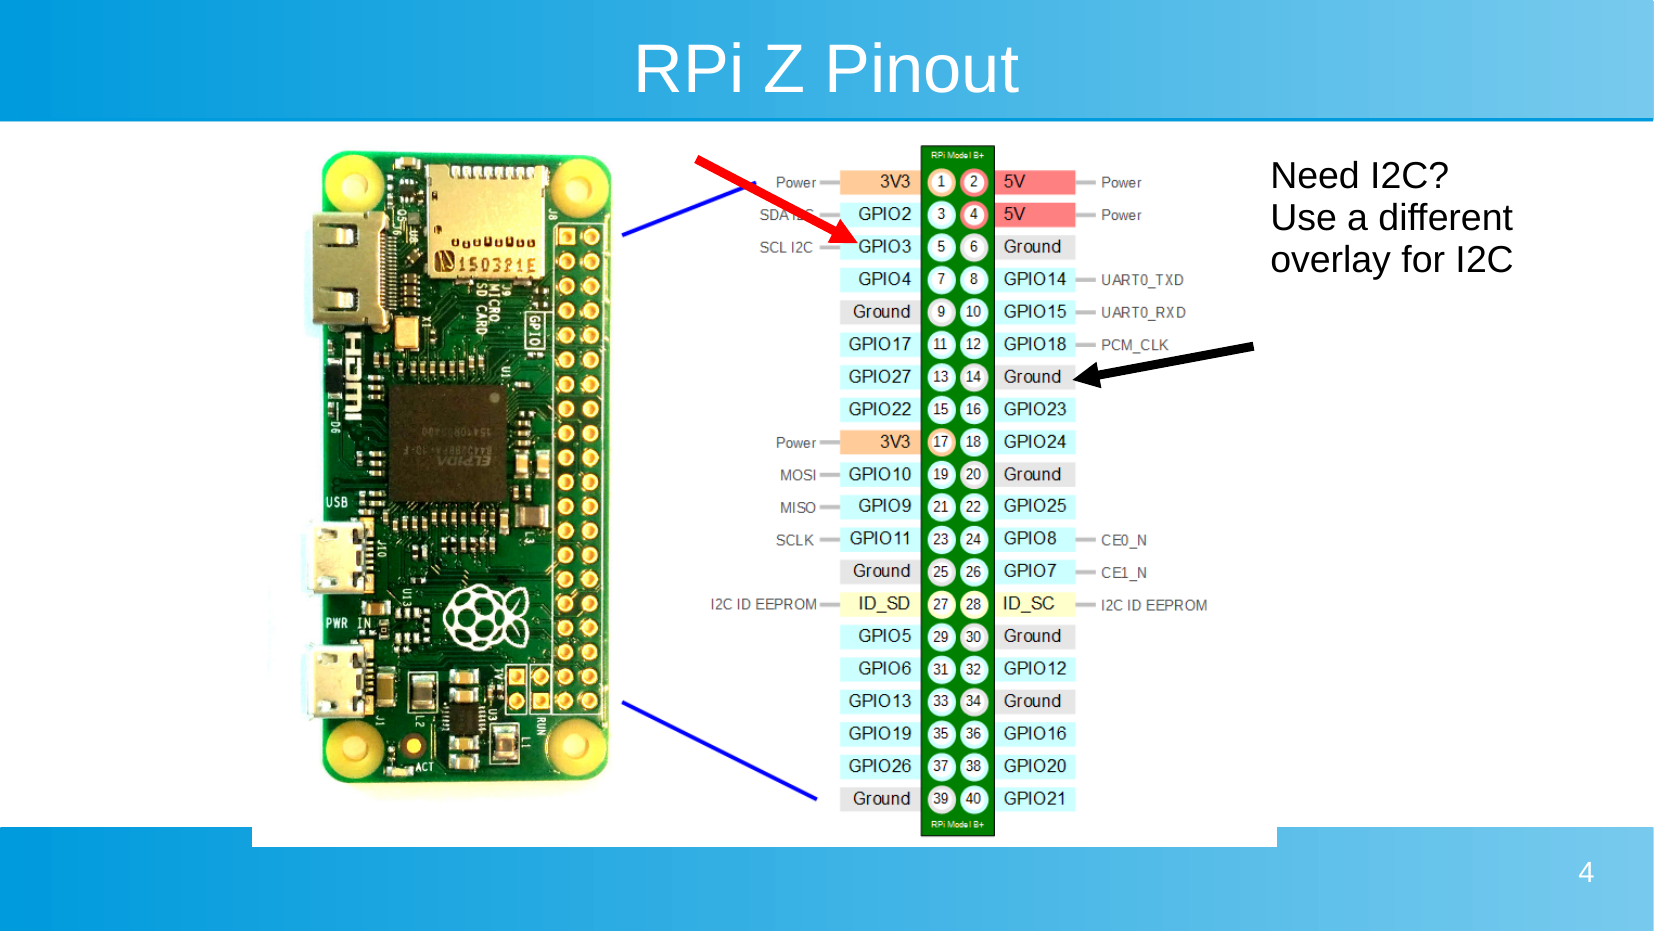

# RPi Z Pinout
Need I2C?
Use a different
overlay for I2C
4